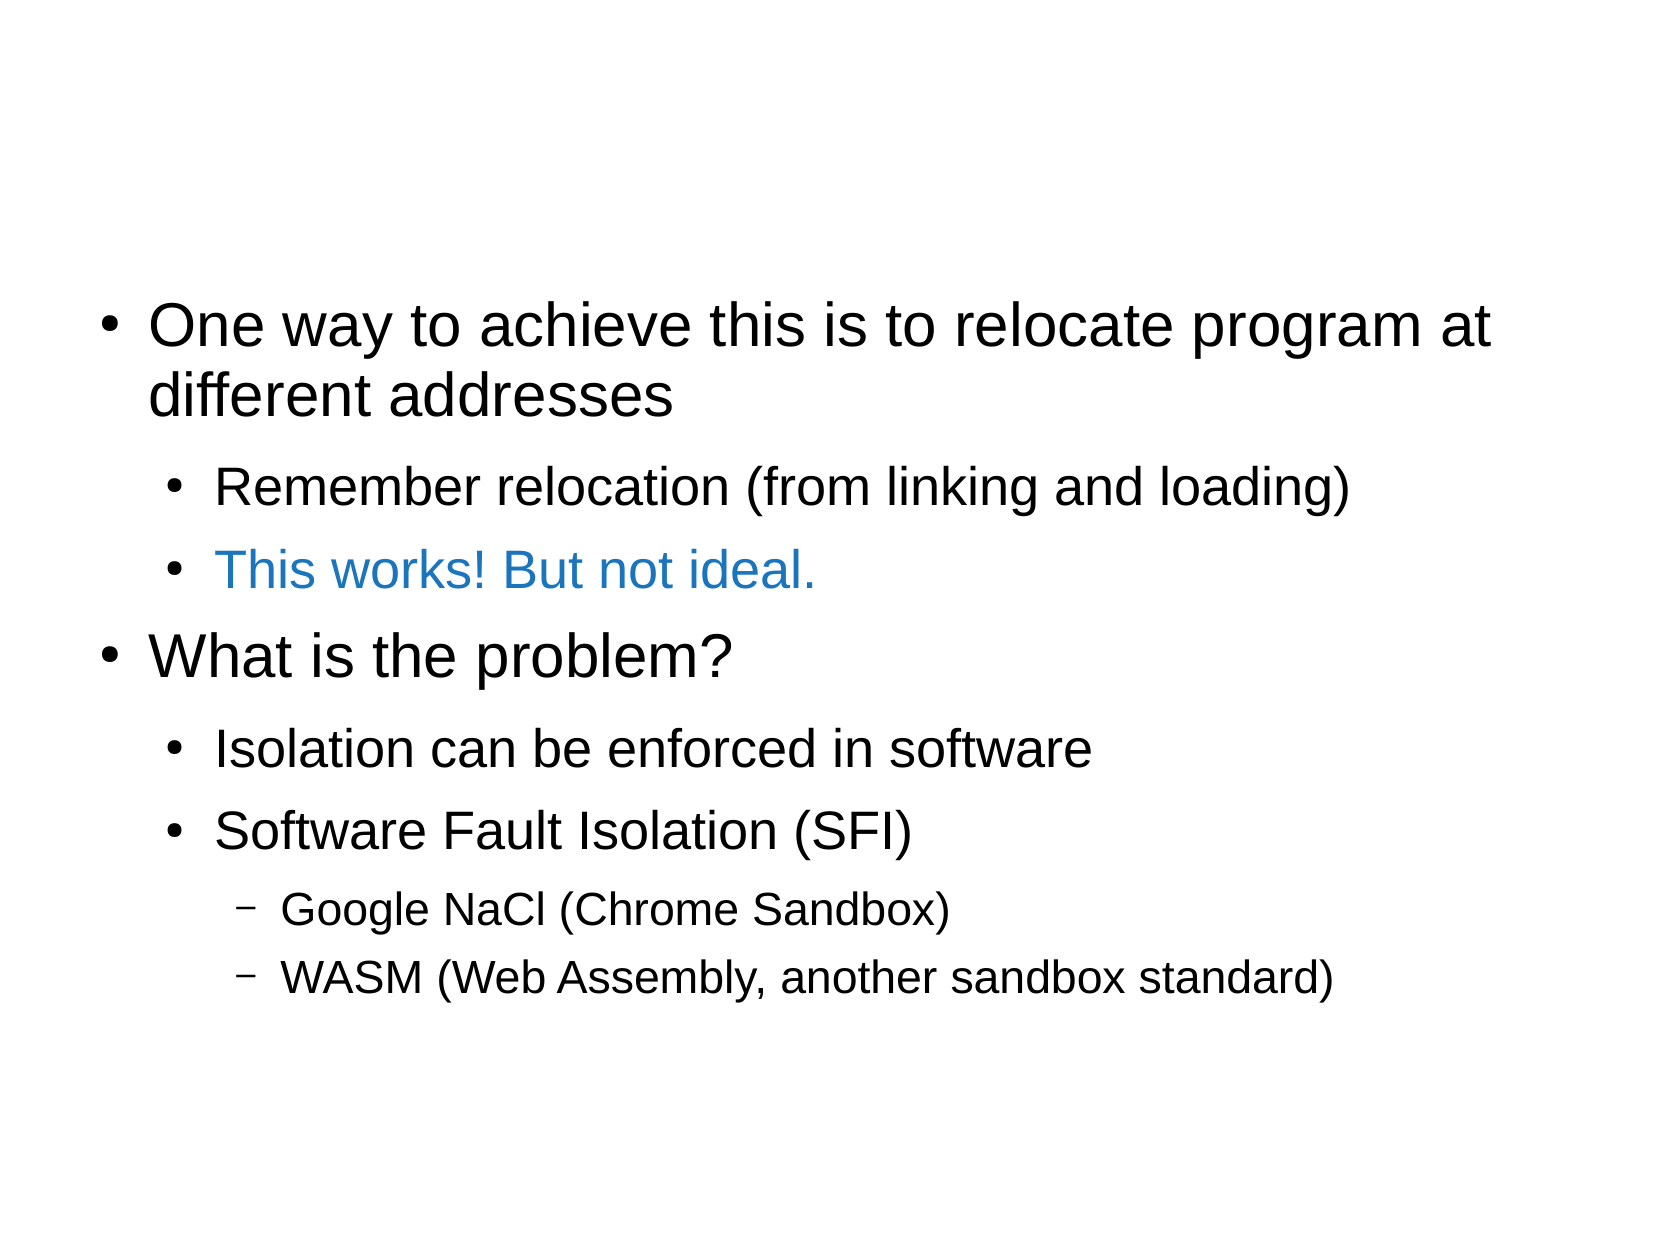

#
One way to achieve this is to relocate program at different addresses
Remember relocation (from linking and loading)
This works! But not ideal.
What is the problem?
Isolation can be enforced in software
Software Fault Isolation (SFI)
Google NaCl (Chrome Sandbox)
WASM (Web Assembly, another sandbox standard)